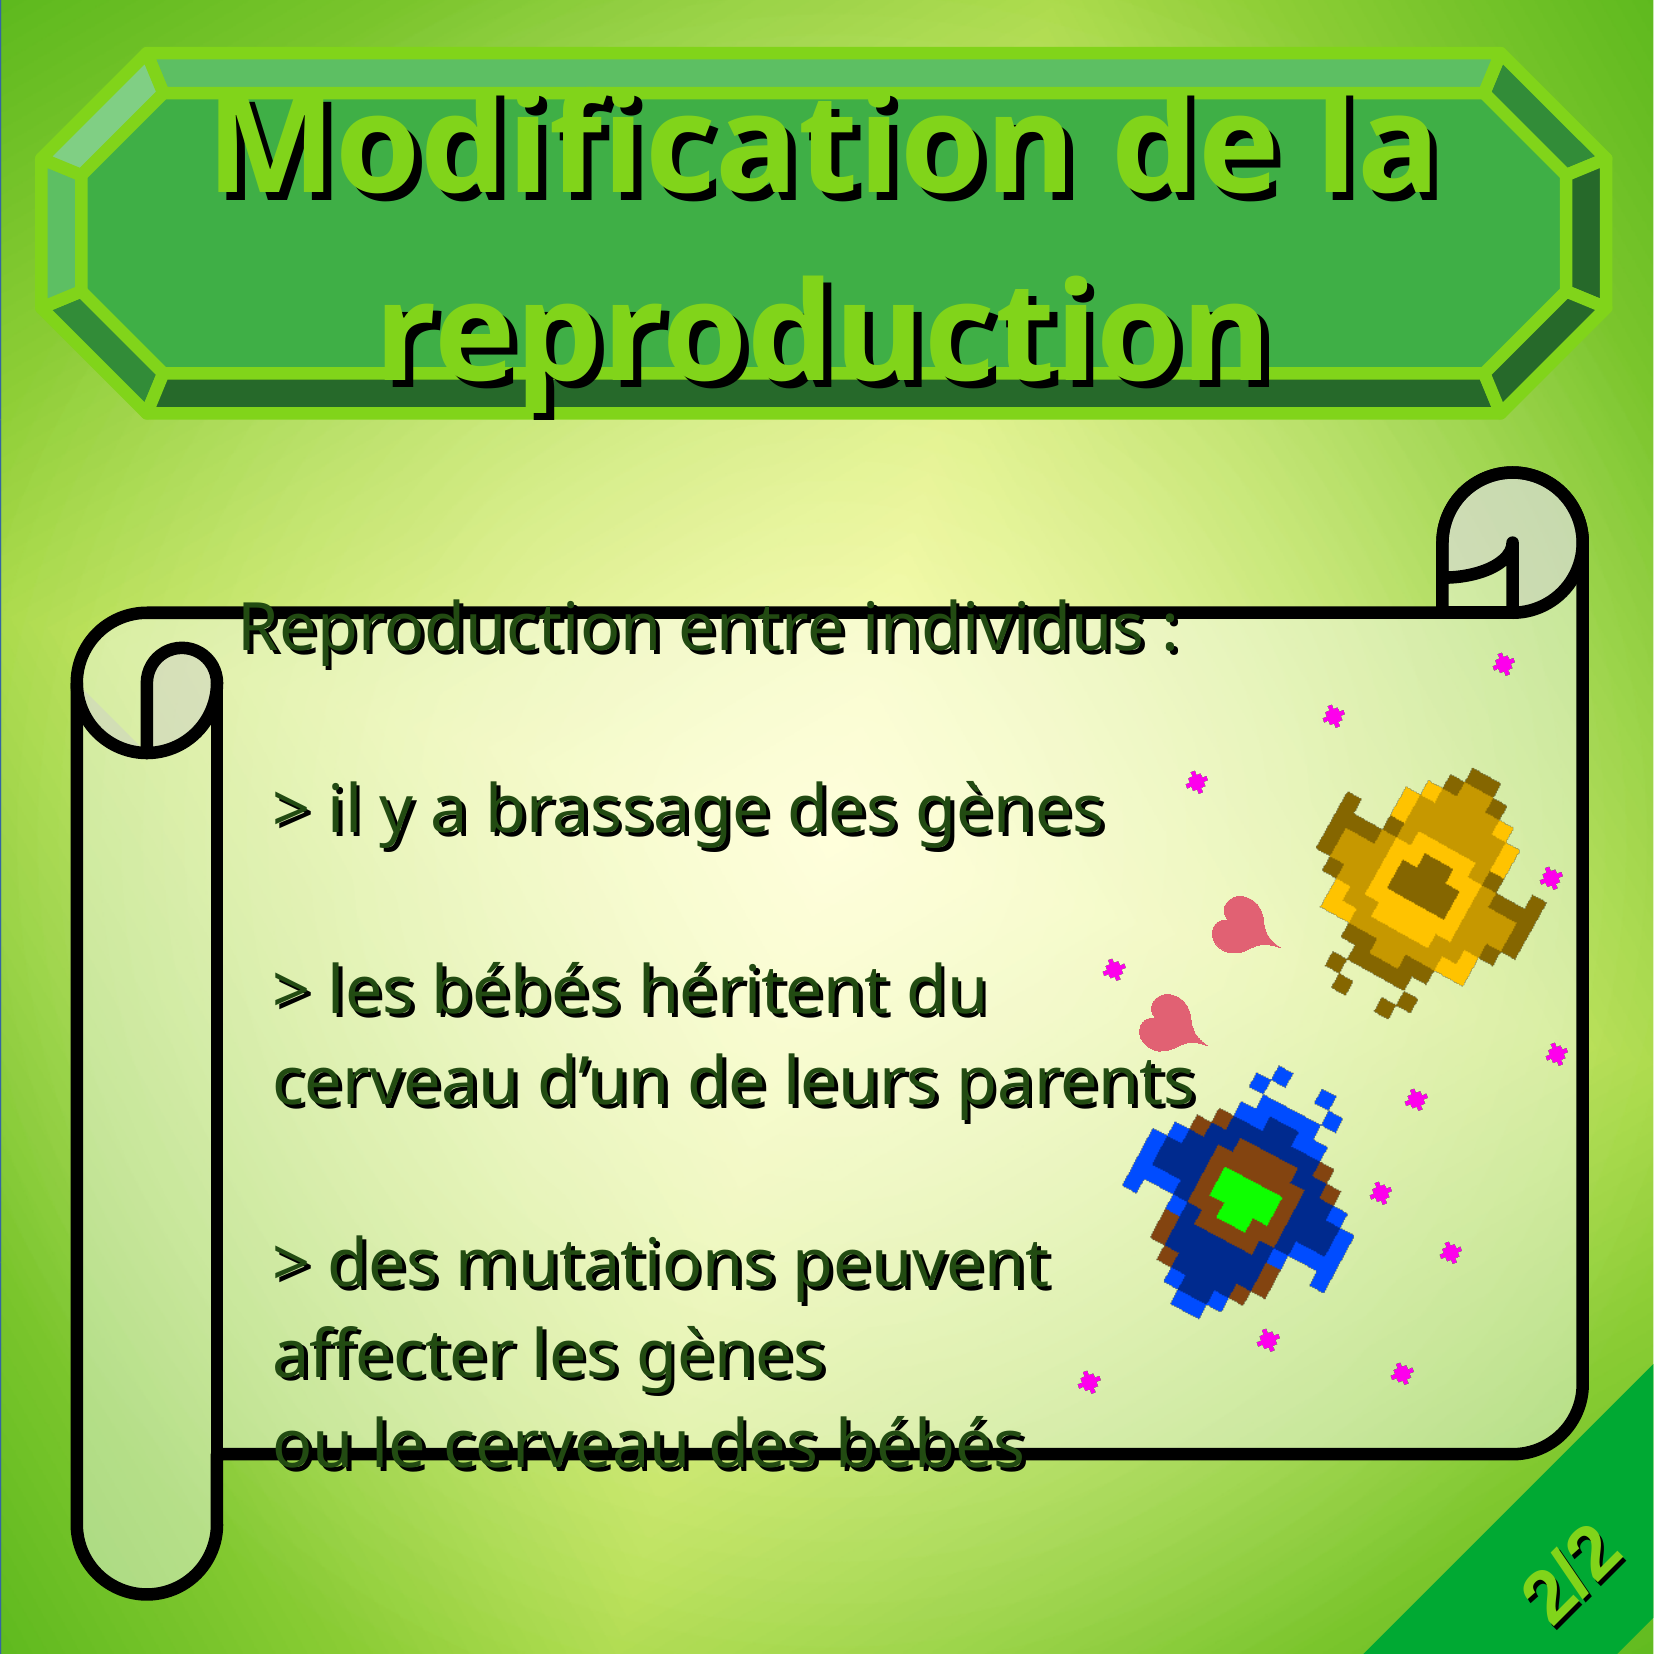

Modification de la reproduction
Reproduction entre individus :
 > il y a brassage des gènes
 > les bébés héritent du
 cerveau d’un de leurs parents
 > des mutations peuvent
 affecter les gènes
 ou le cerveau des bébés
2/2